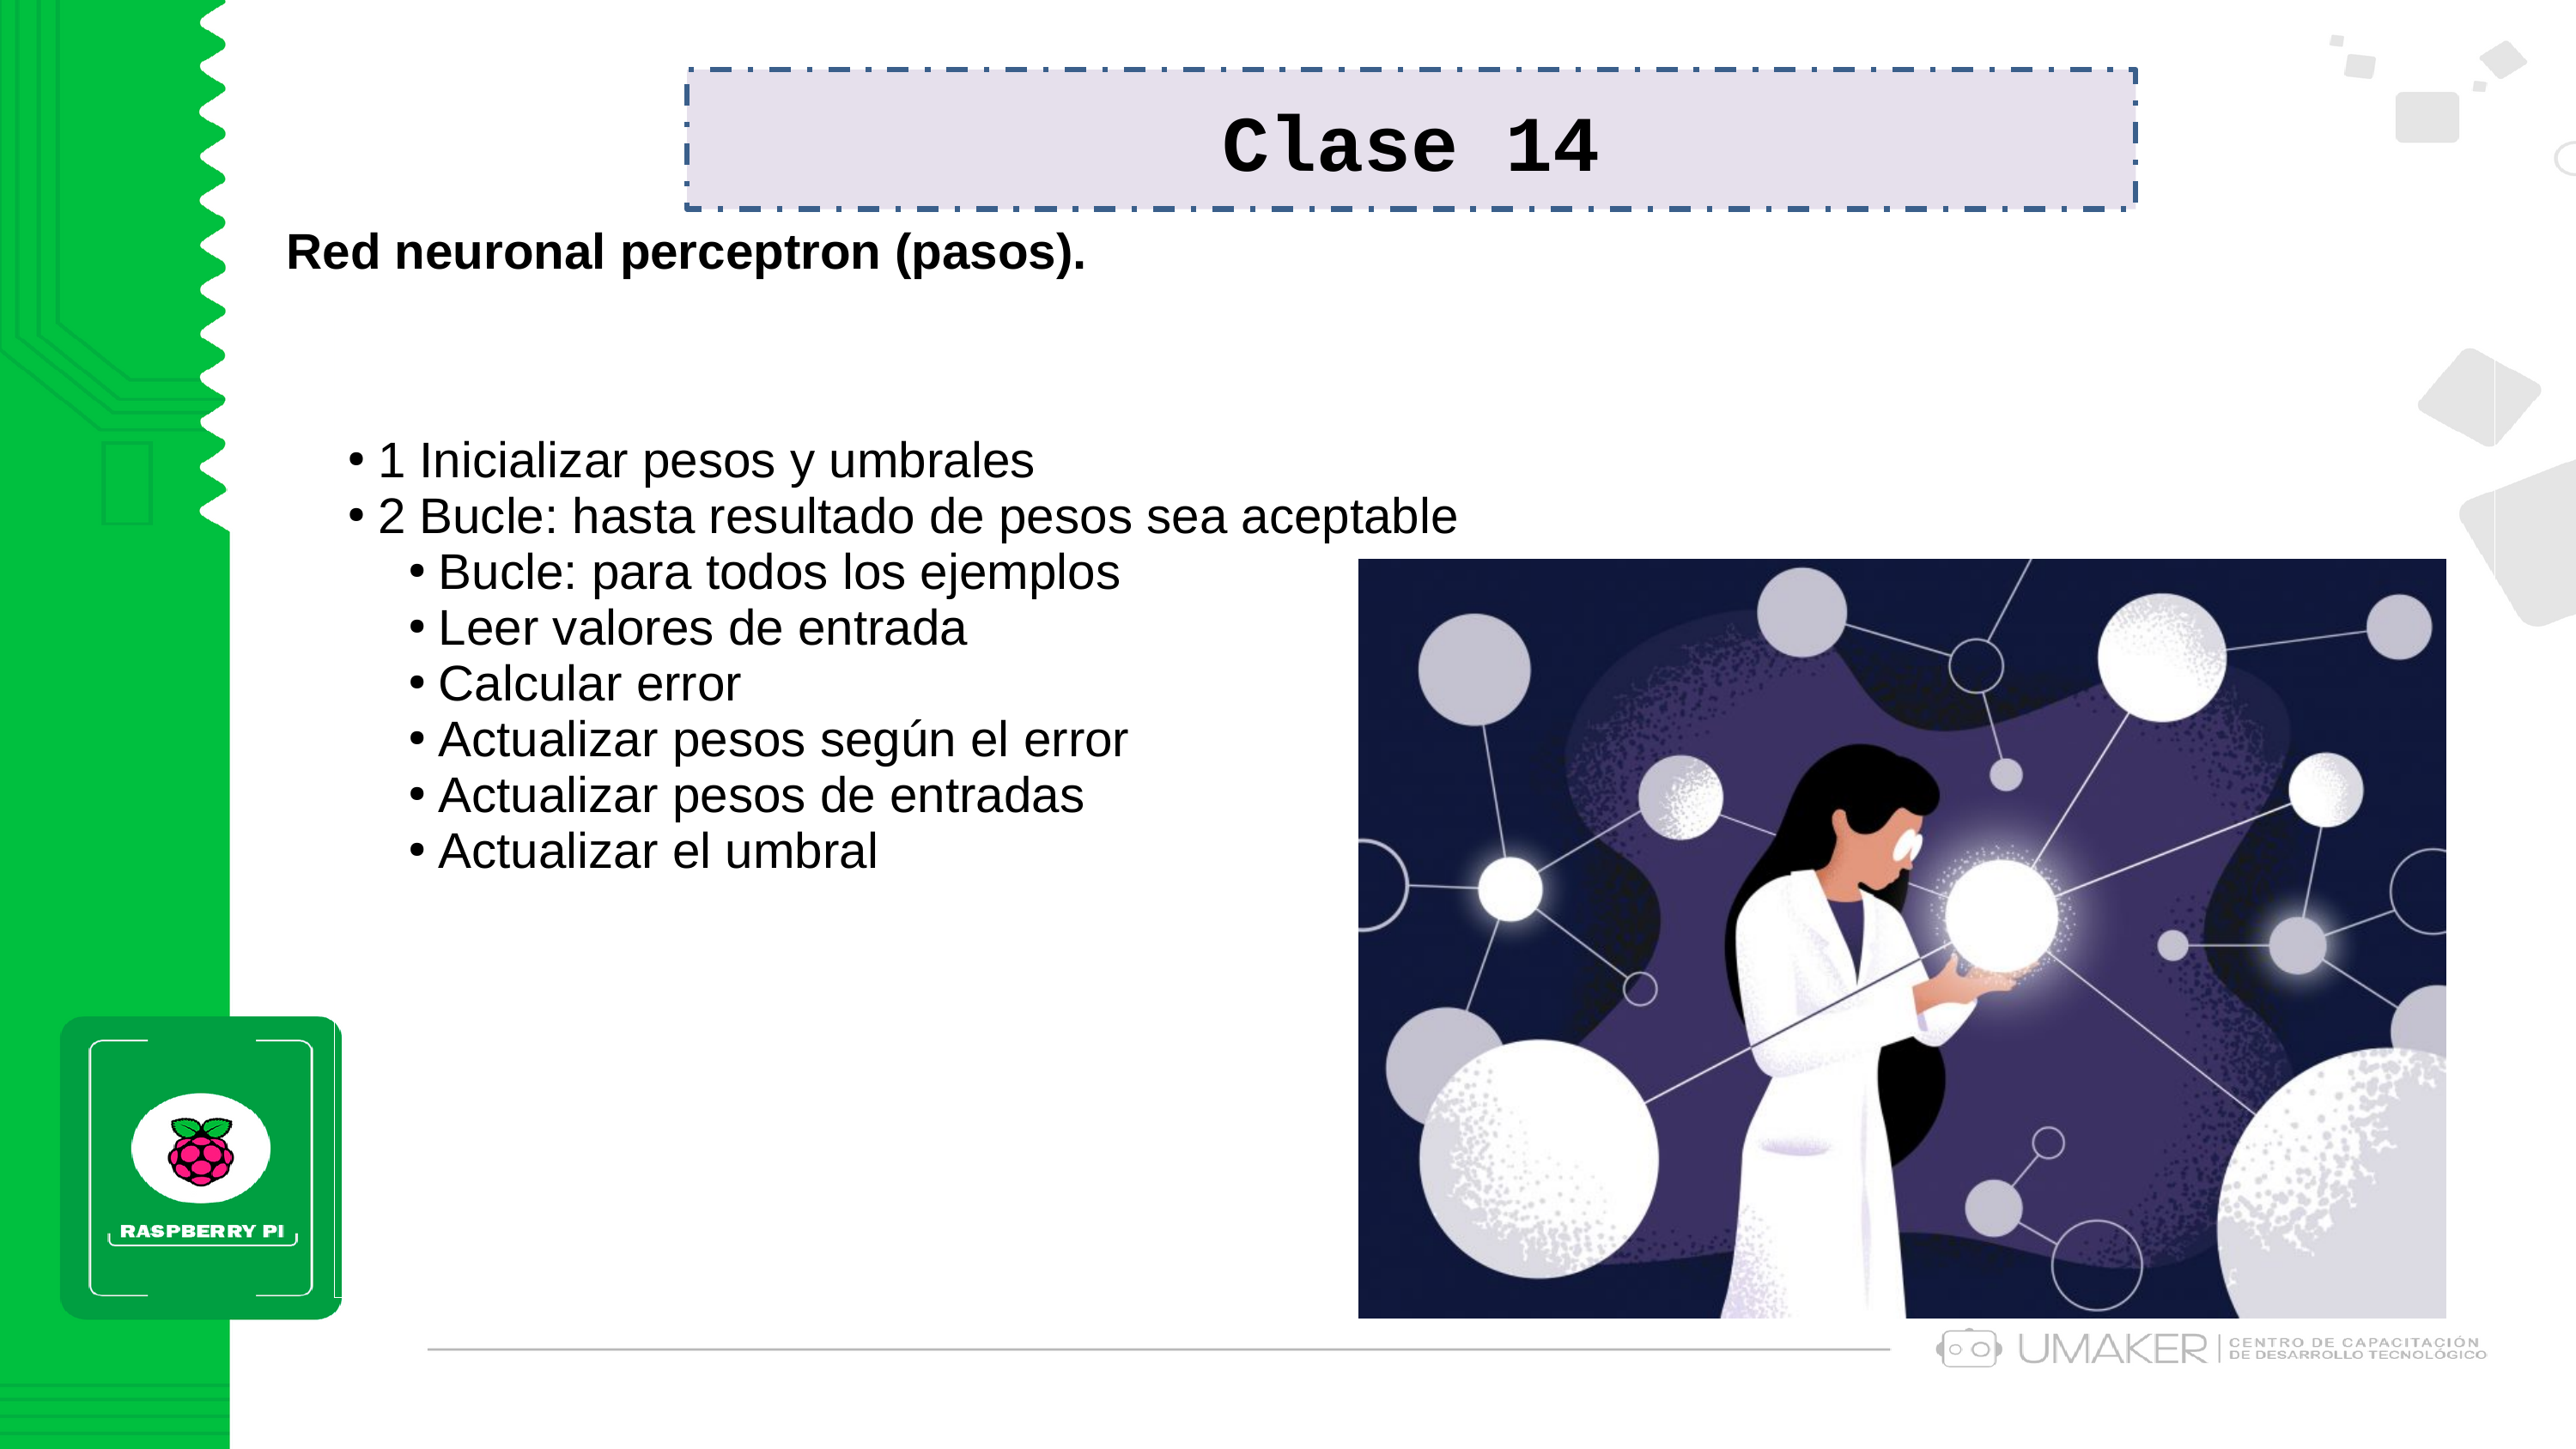

Clase 14
Red neuronal perceptron (pasos).
1 Inicializar pesos y umbrales
2 Bucle: hasta resultado de pesos sea aceptable
Bucle: para todos los ejemplos
Leer valores de entrada
Calcular error
Actualizar pesos según el error
Actualizar pesos de entradas
Actualizar el umbral